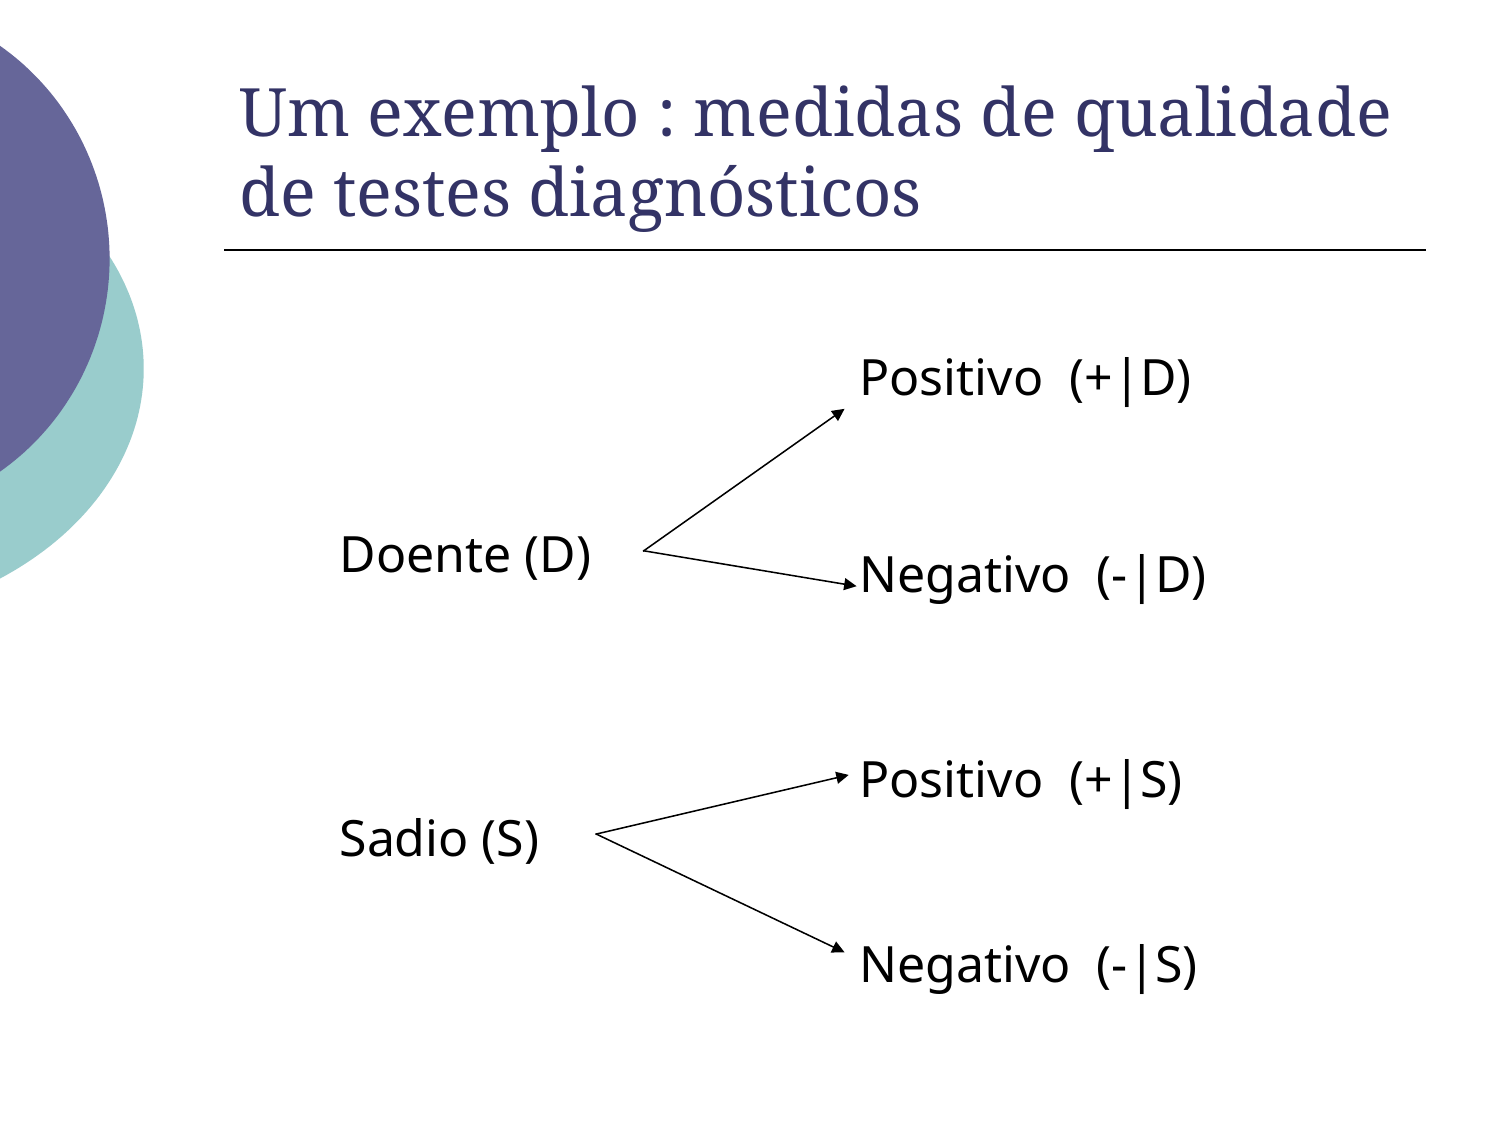

# Um exemplo : medidas de qualidade de testes diagnósticos
Positivo (+|D)
Doente (D)
Negativo (-|D)
Positivo (+|S)
Sadio (S)
Negativo (-|S)